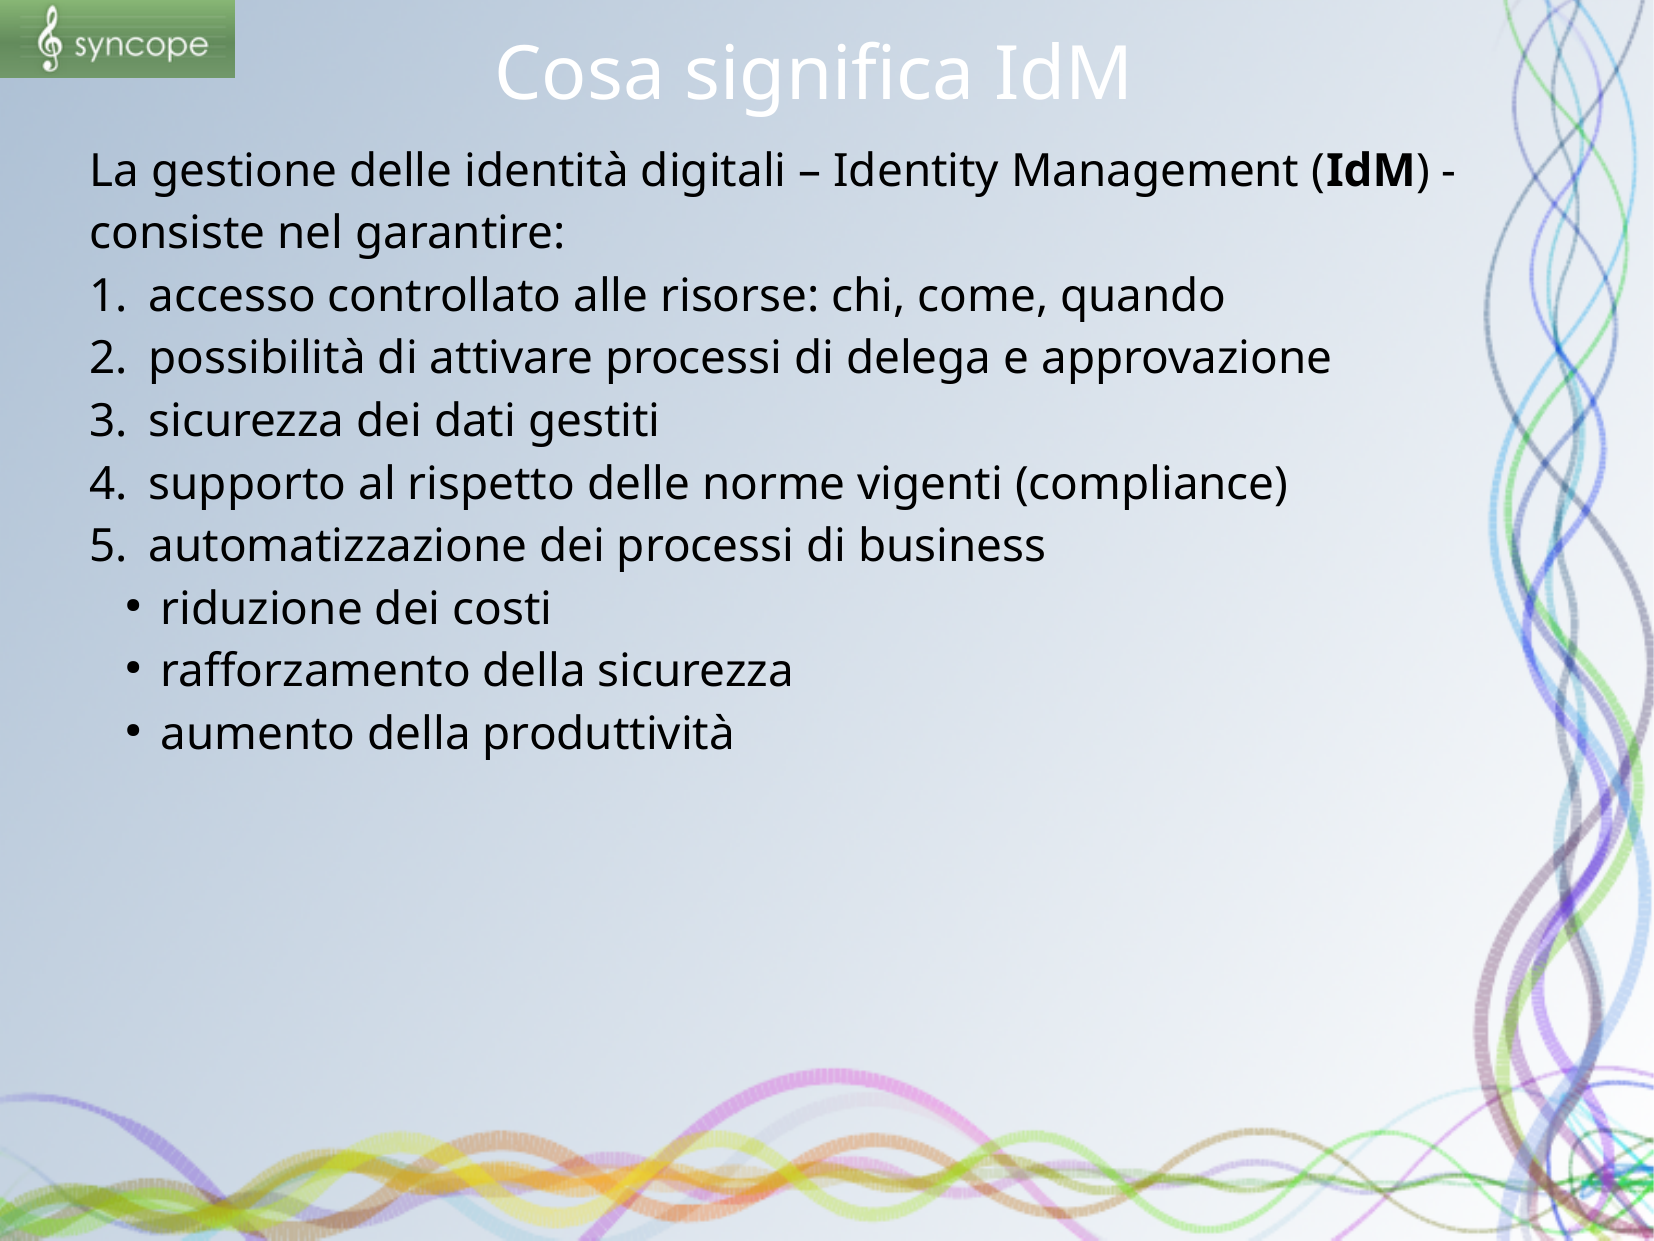

Cosa significa IdM
La gestione delle identità digitali – Identity Management (IdM) - consiste nel garantire:
accesso controllato alle risorse: chi, come, quando
possibilità di attivare processi di delega e approvazione
sicurezza dei dati gestiti
supporto al rispetto delle norme vigenti (compliance)
automatizzazione dei processi di business
riduzione dei costi
rafforzamento della sicurezza
aumento della produttività